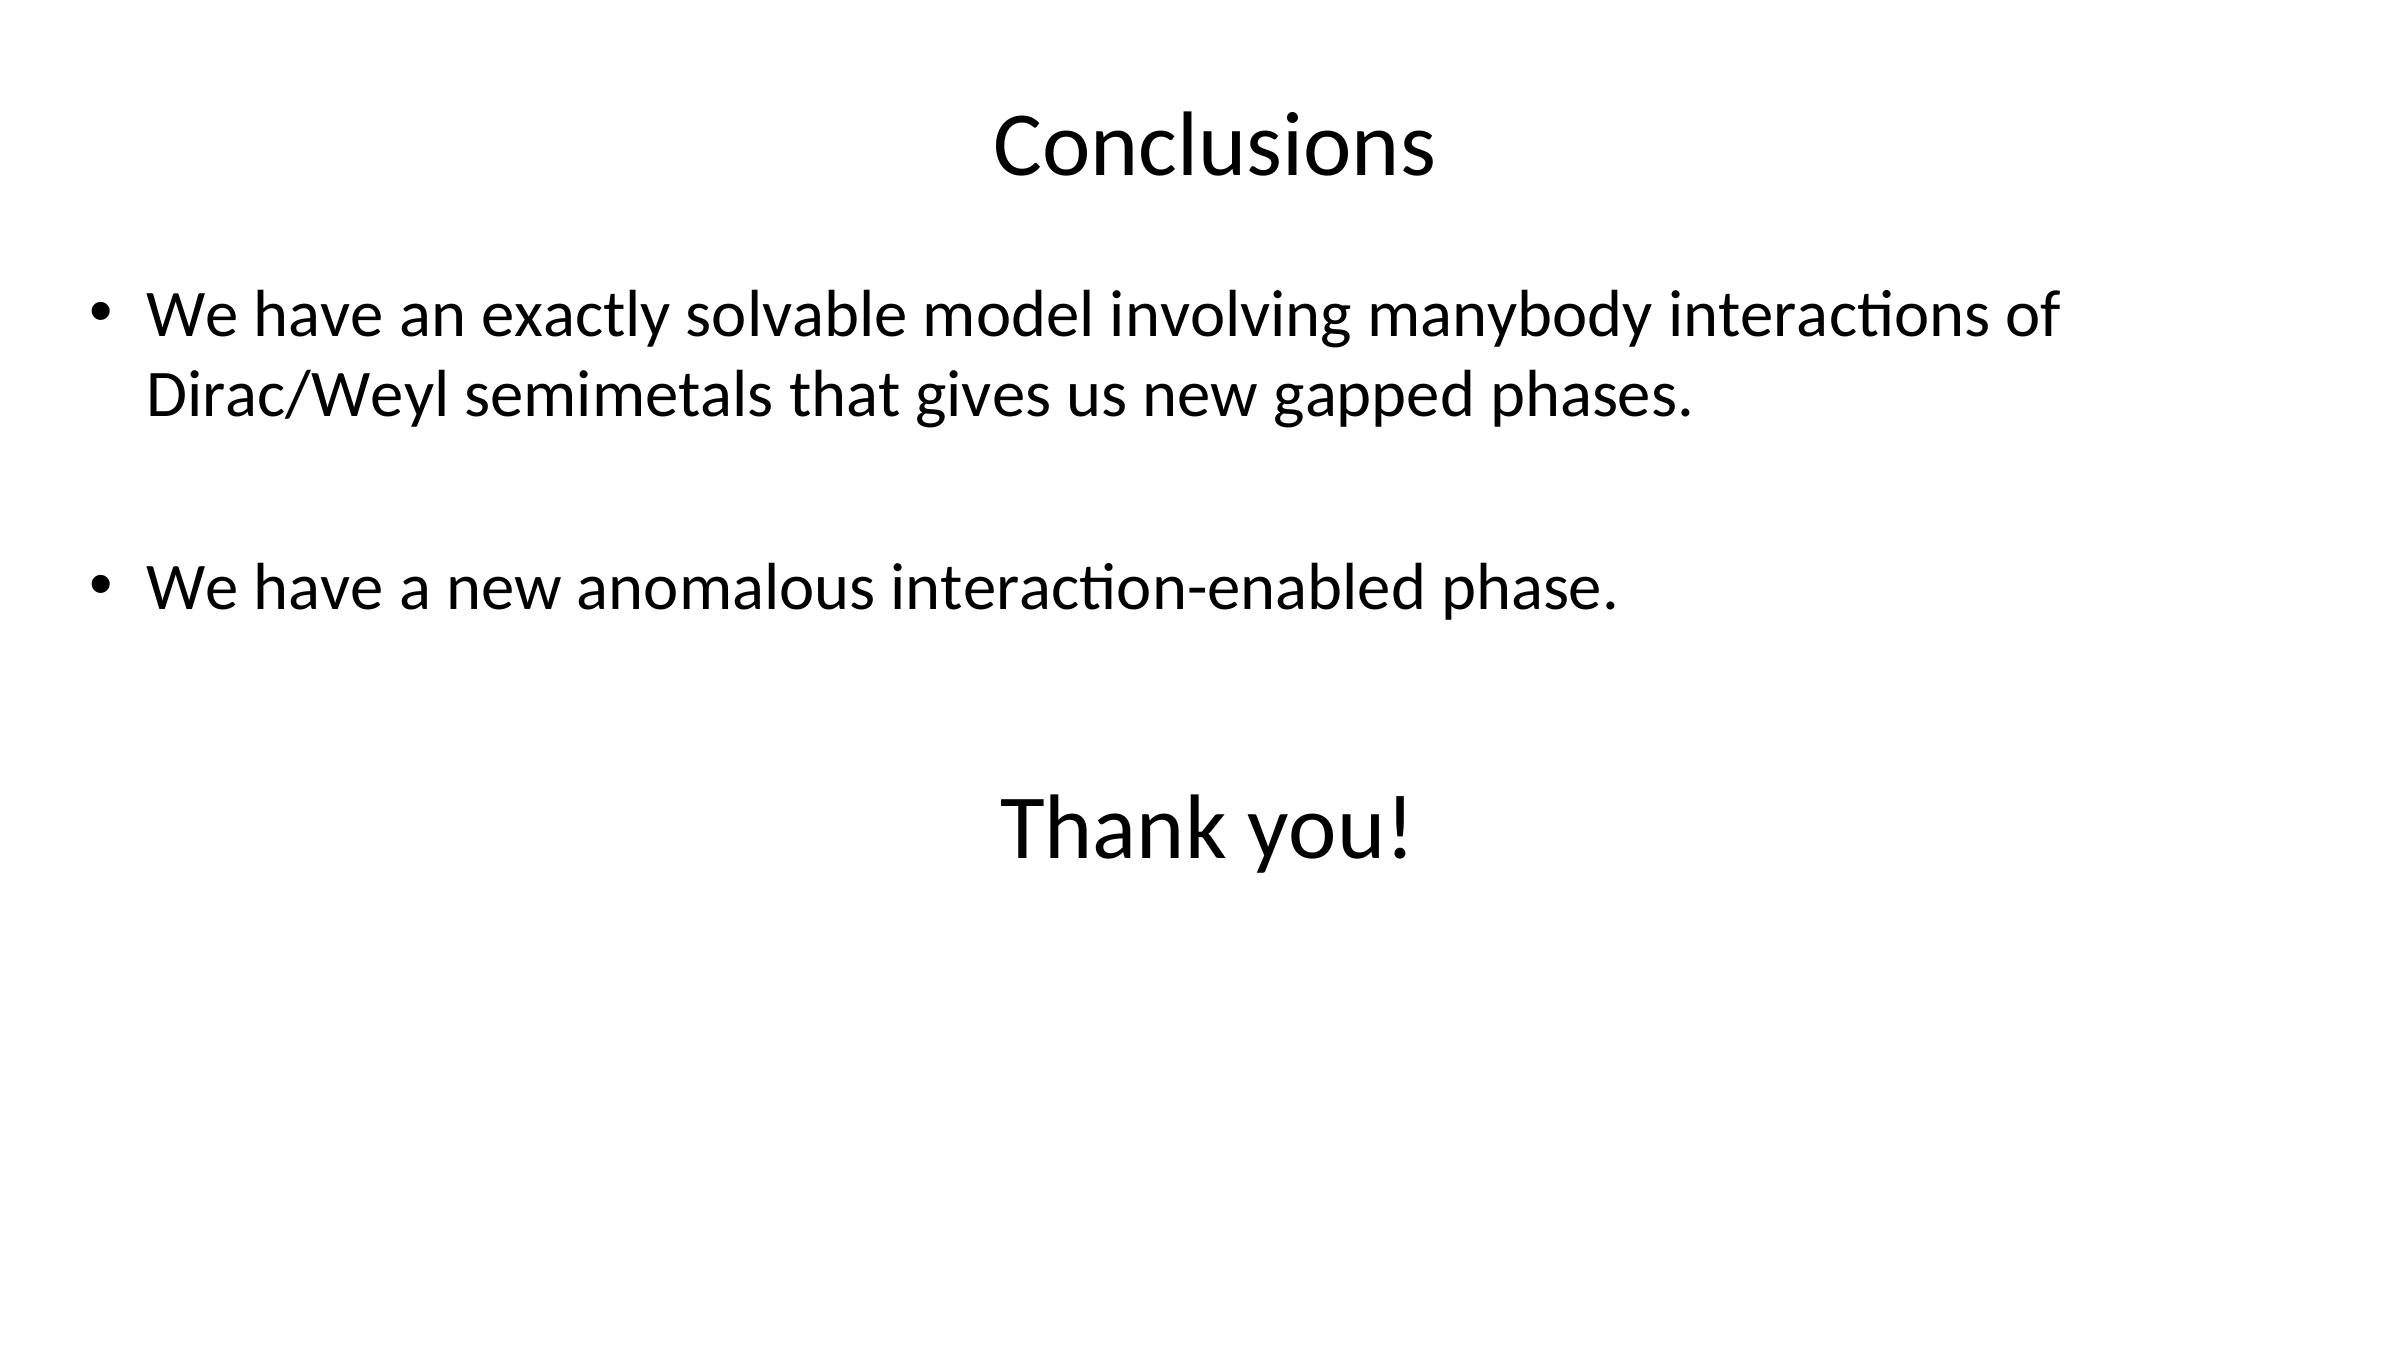

# Conclusions
We have an exactly solvable model involving manybody interactions of Dirac/Weyl semimetals that gives us new gapped phases.
We have a new anomalous interaction-enabled phase.
 Thank you!